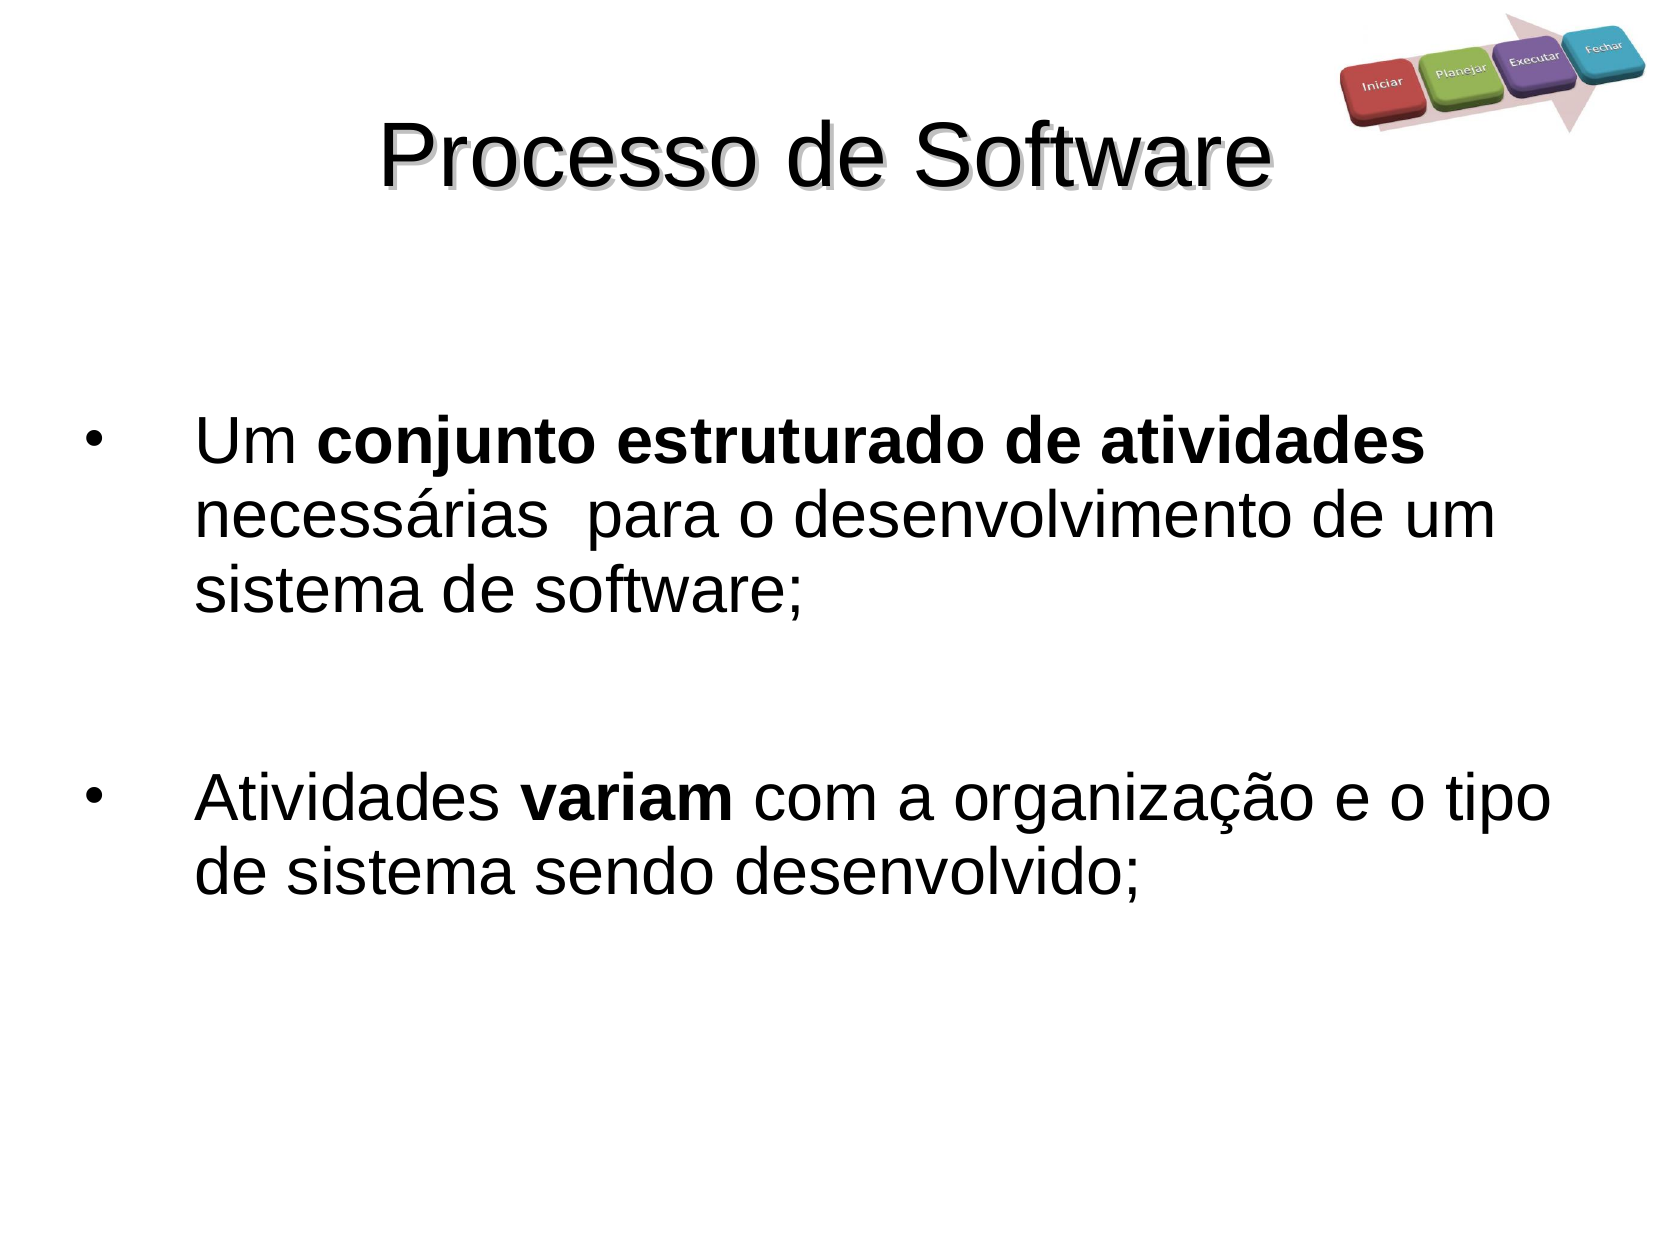

# Processo de Software
Um conjunto estruturado de atividades necessárias para o desenvolvimento de um sistema de software;
Atividades variam com a organização e o tipo de sistema sendo desenvolvido;